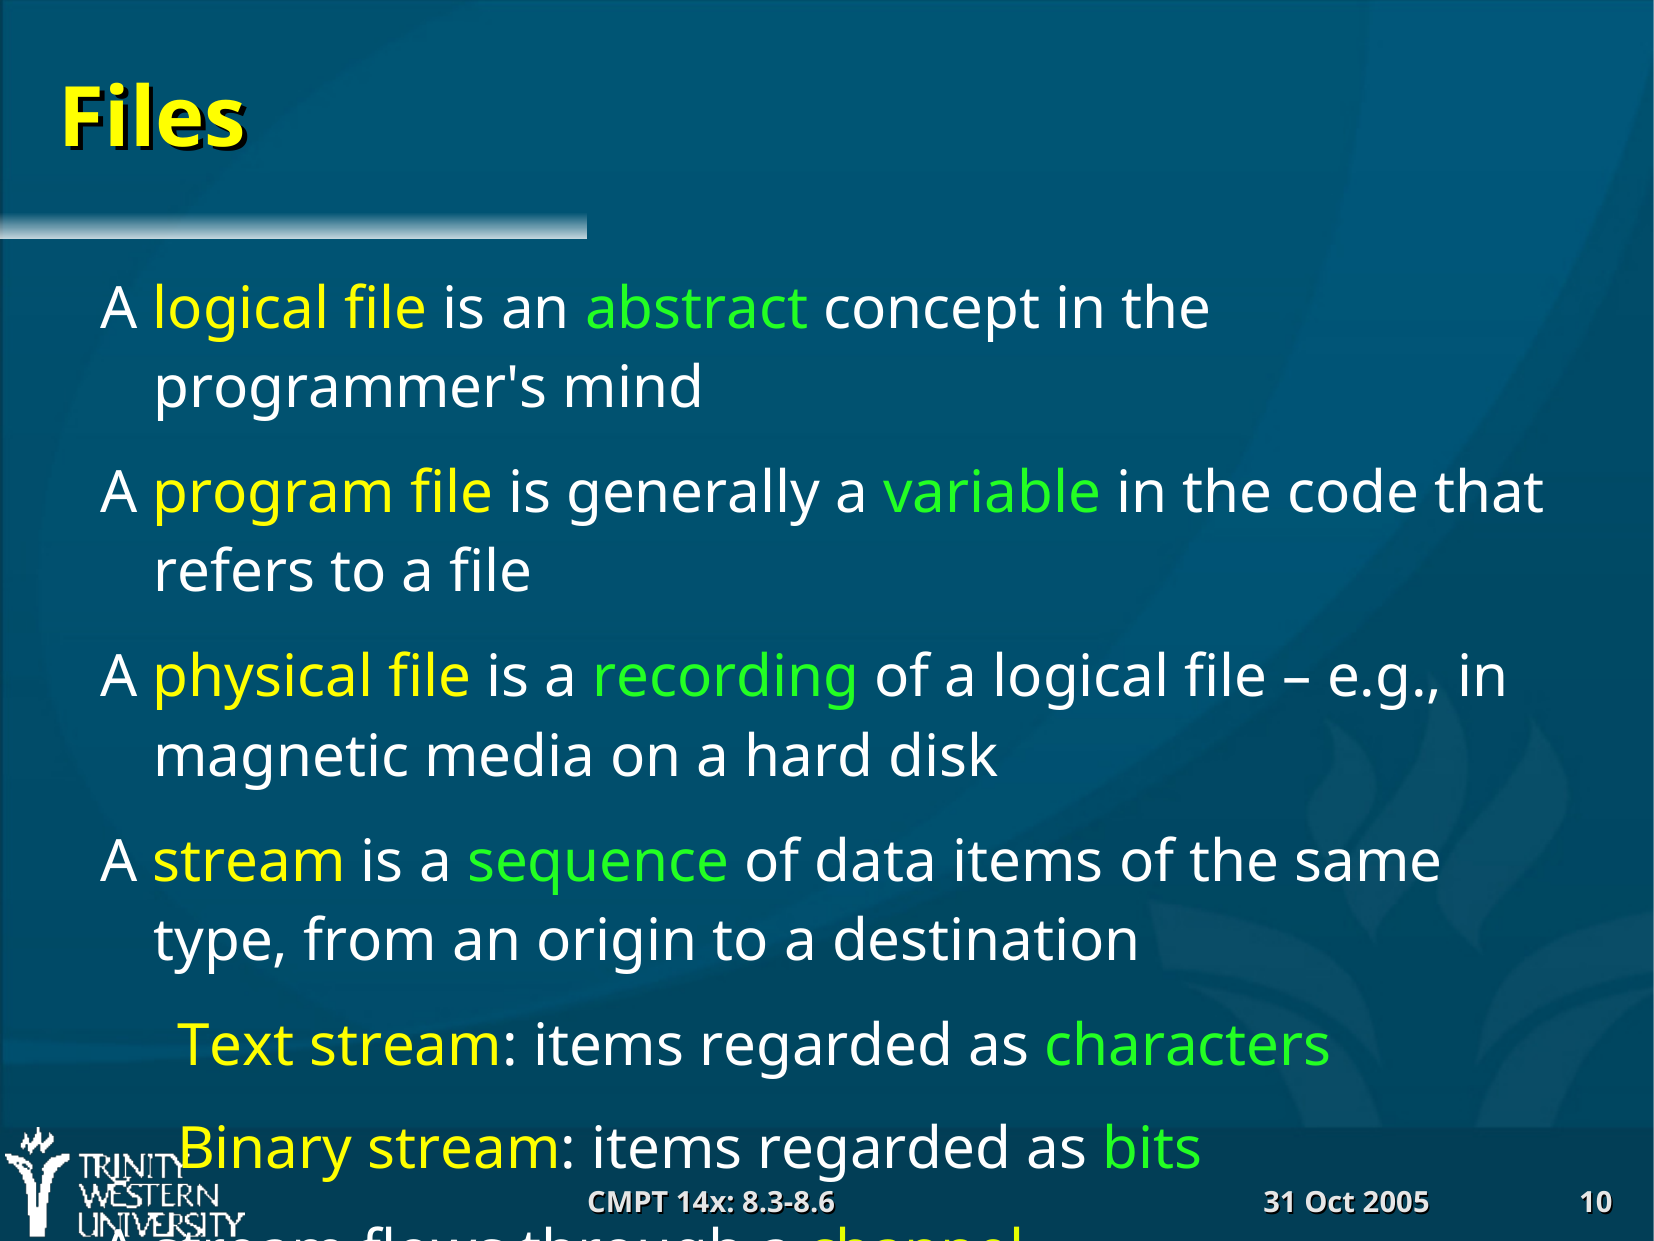

# Files
A logical file is an abstract concept in the programmer's mind
A program file is generally a variable in the code that refers to a file
A physical file is a recording of a logical file – e.g., in magnetic media on a hard disk
A stream is a sequence of data items of the same type, from an origin to a destination
Text stream: items regarded as characters
Binary stream: items regarded as bits
A stream flows through a channel
CMPT 14x: 8.3-8.6
31 Oct 2005
10